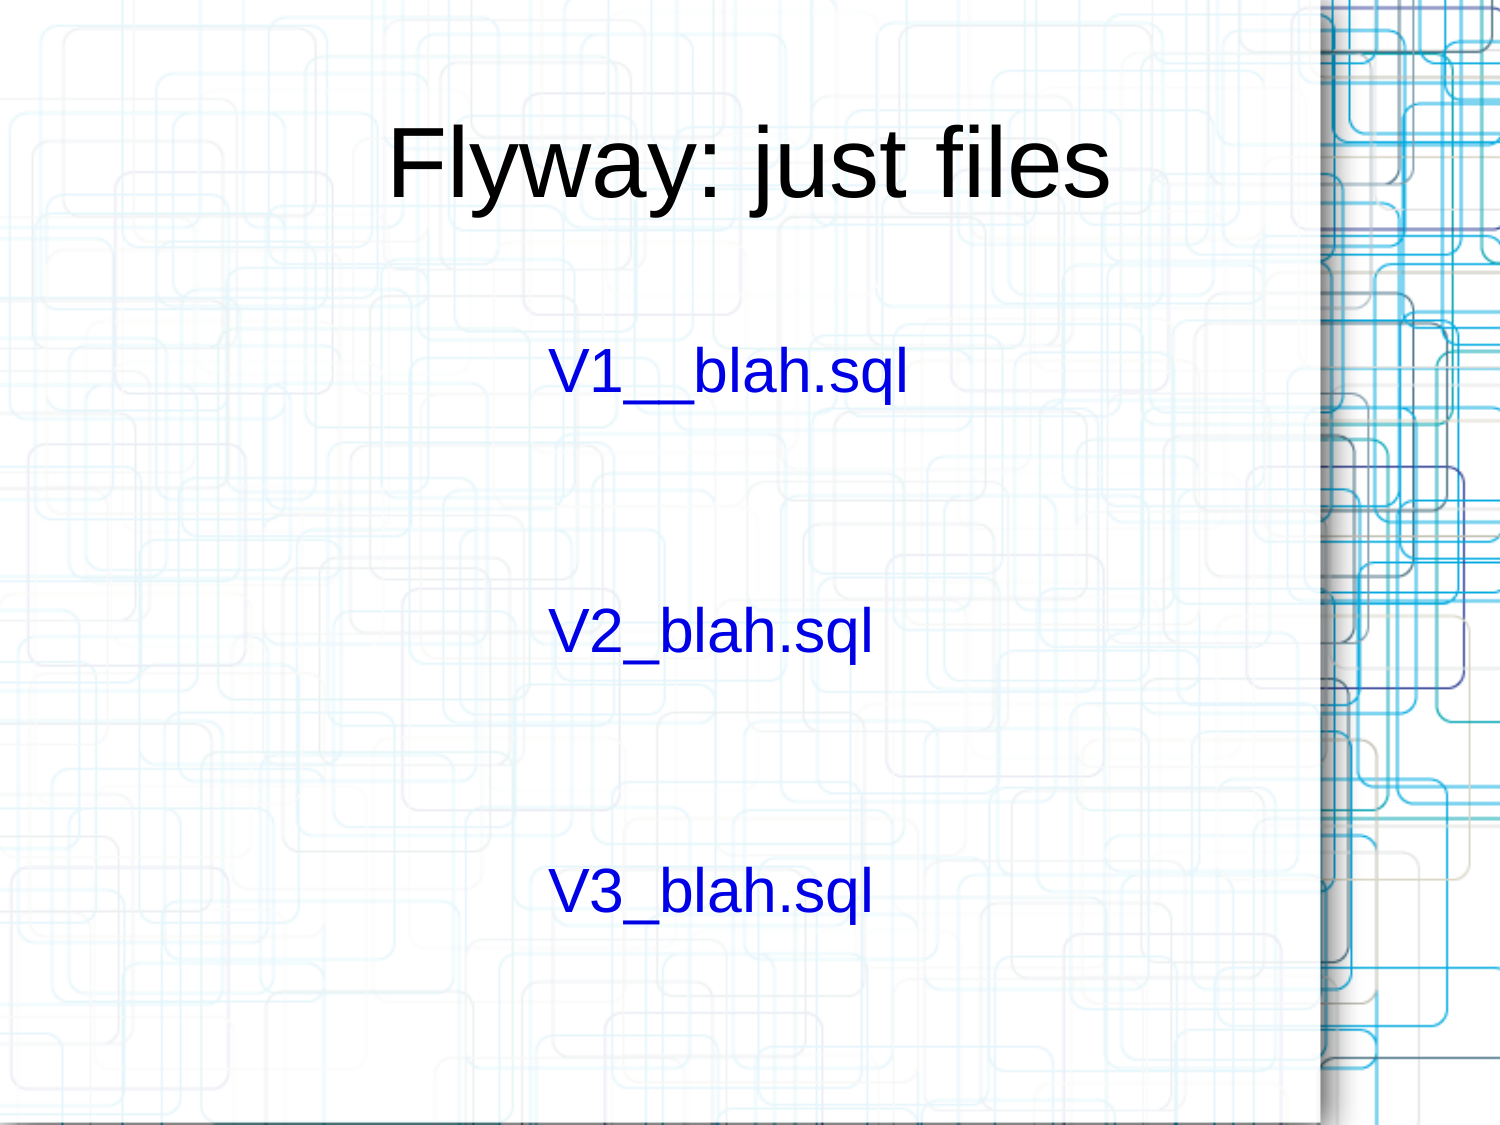

# Flyway: just files
V1__blah.sql
V2_blah.sql
V3_blah.sql